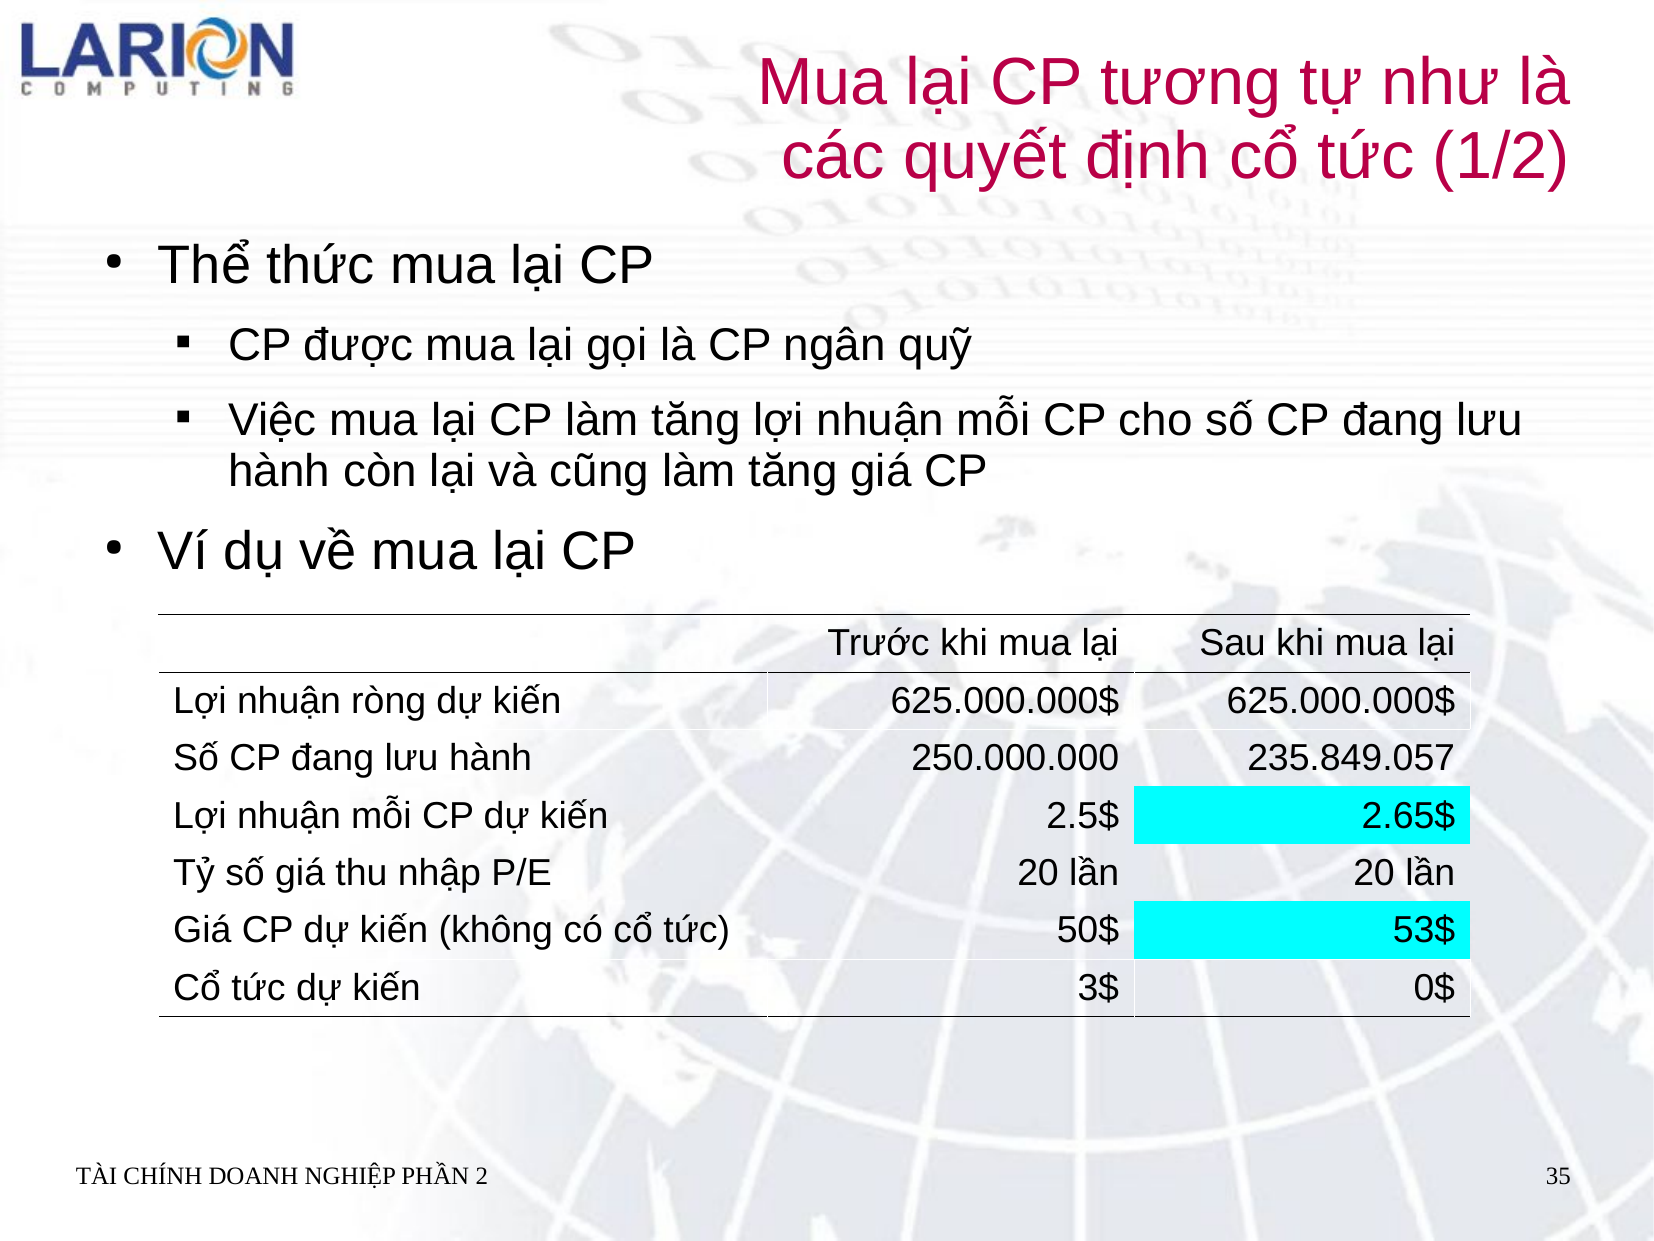

# Mua lại CP tương tự như là các quyết định cổ tức (1/2)
Thể thức mua lại CP
CP được mua lại gọi là CP ngân quỹ
Việc mua lại CP làm tăng lợi nhuận mỗi CP cho số CP đang lưu hành còn lại và cũng làm tăng giá CP
Ví dụ về mua lại CP
| | Trước khi mua lại | Sau khi mua lại |
| --- | --- | --- |
| Lợi nhuận ròng dự kiến | 625.000.000$ | 625.000.000$ |
| Số CP đang lưu hành | 250.000.000 | 235.849.057 |
| Lợi nhuận mỗi CP dự kiến | 2.5$ | 2.65$ |
| Tỷ số giá thu nhập P/E | 20 lần | 20 lần |
| Giá CP dự kiến (không có cổ tức) | 50$ | 53$ |
| Cổ tức dự kiến | 3$ | 0$ |
TÀI CHÍNH DOANH NGHIỆP PHẦN 2
35